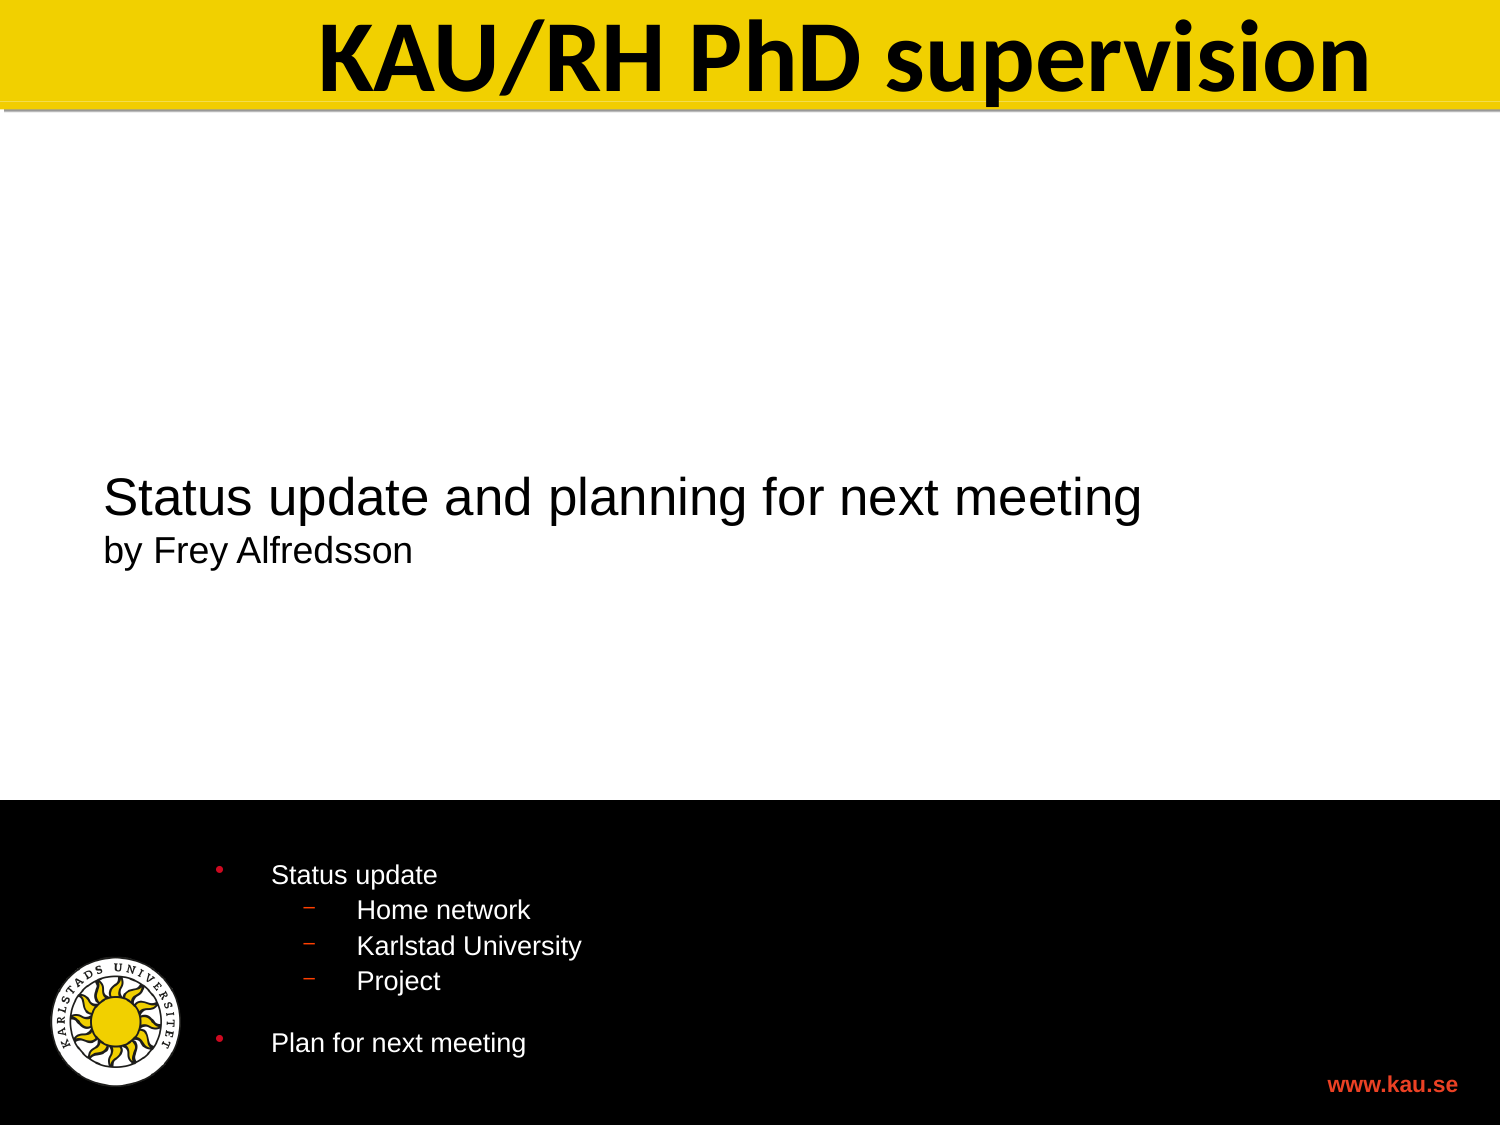

# KAU/RH PhD supervision
Status update and planning for next meeting
by Frey Alfredsson
Status update
Home network
Karlstad University
Project
Plan for next meeting